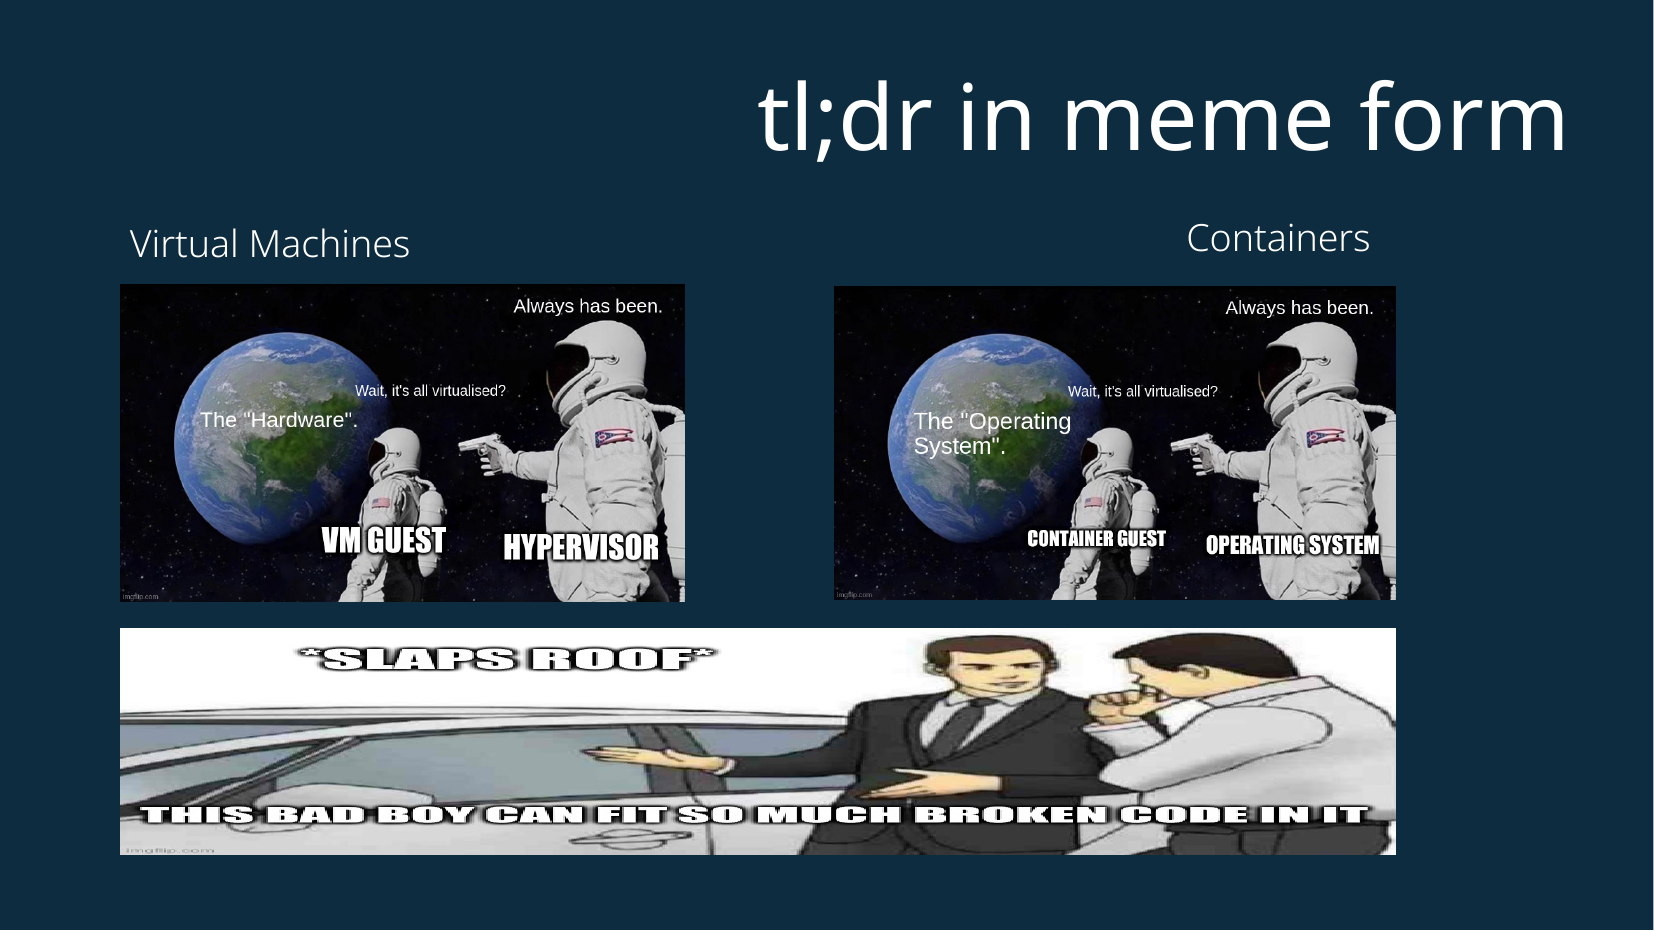

# tl;dr in meme form
Containers
Virtual Machines
App
Sys.
App
Sys.
Kernel
Kernel
“Hardware”
“Hardware”
Kernel
Hardware